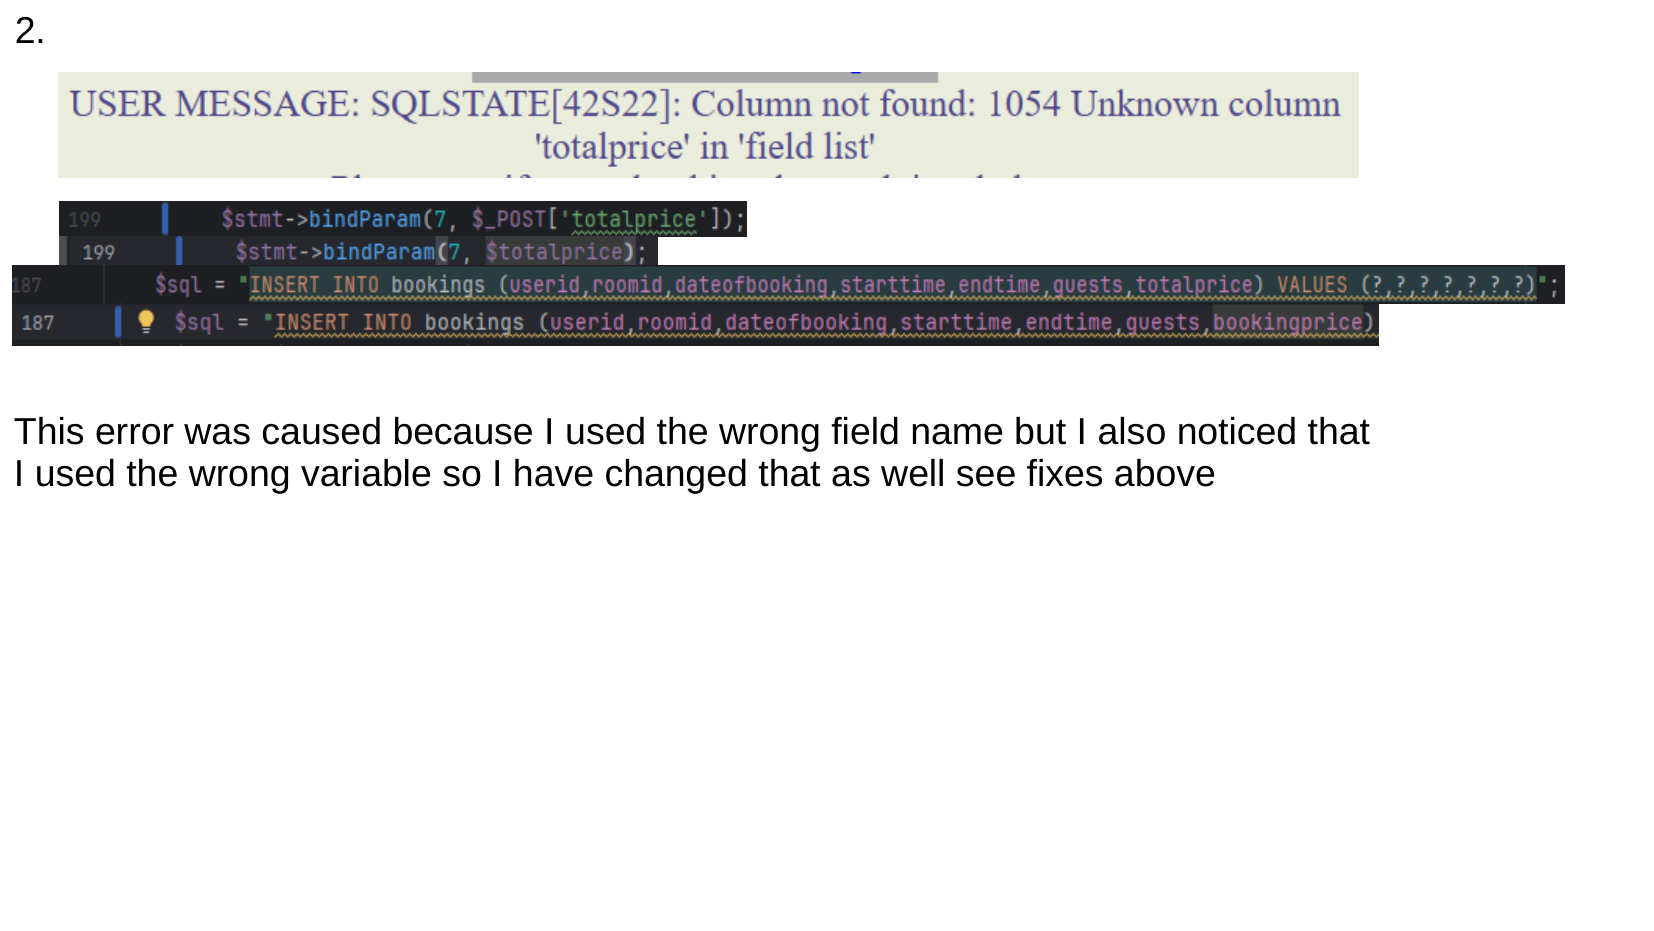

2.
This error was caused because I used the wrong field name but I also noticed that I used the wrong variable so I have changed that as well see fixes above